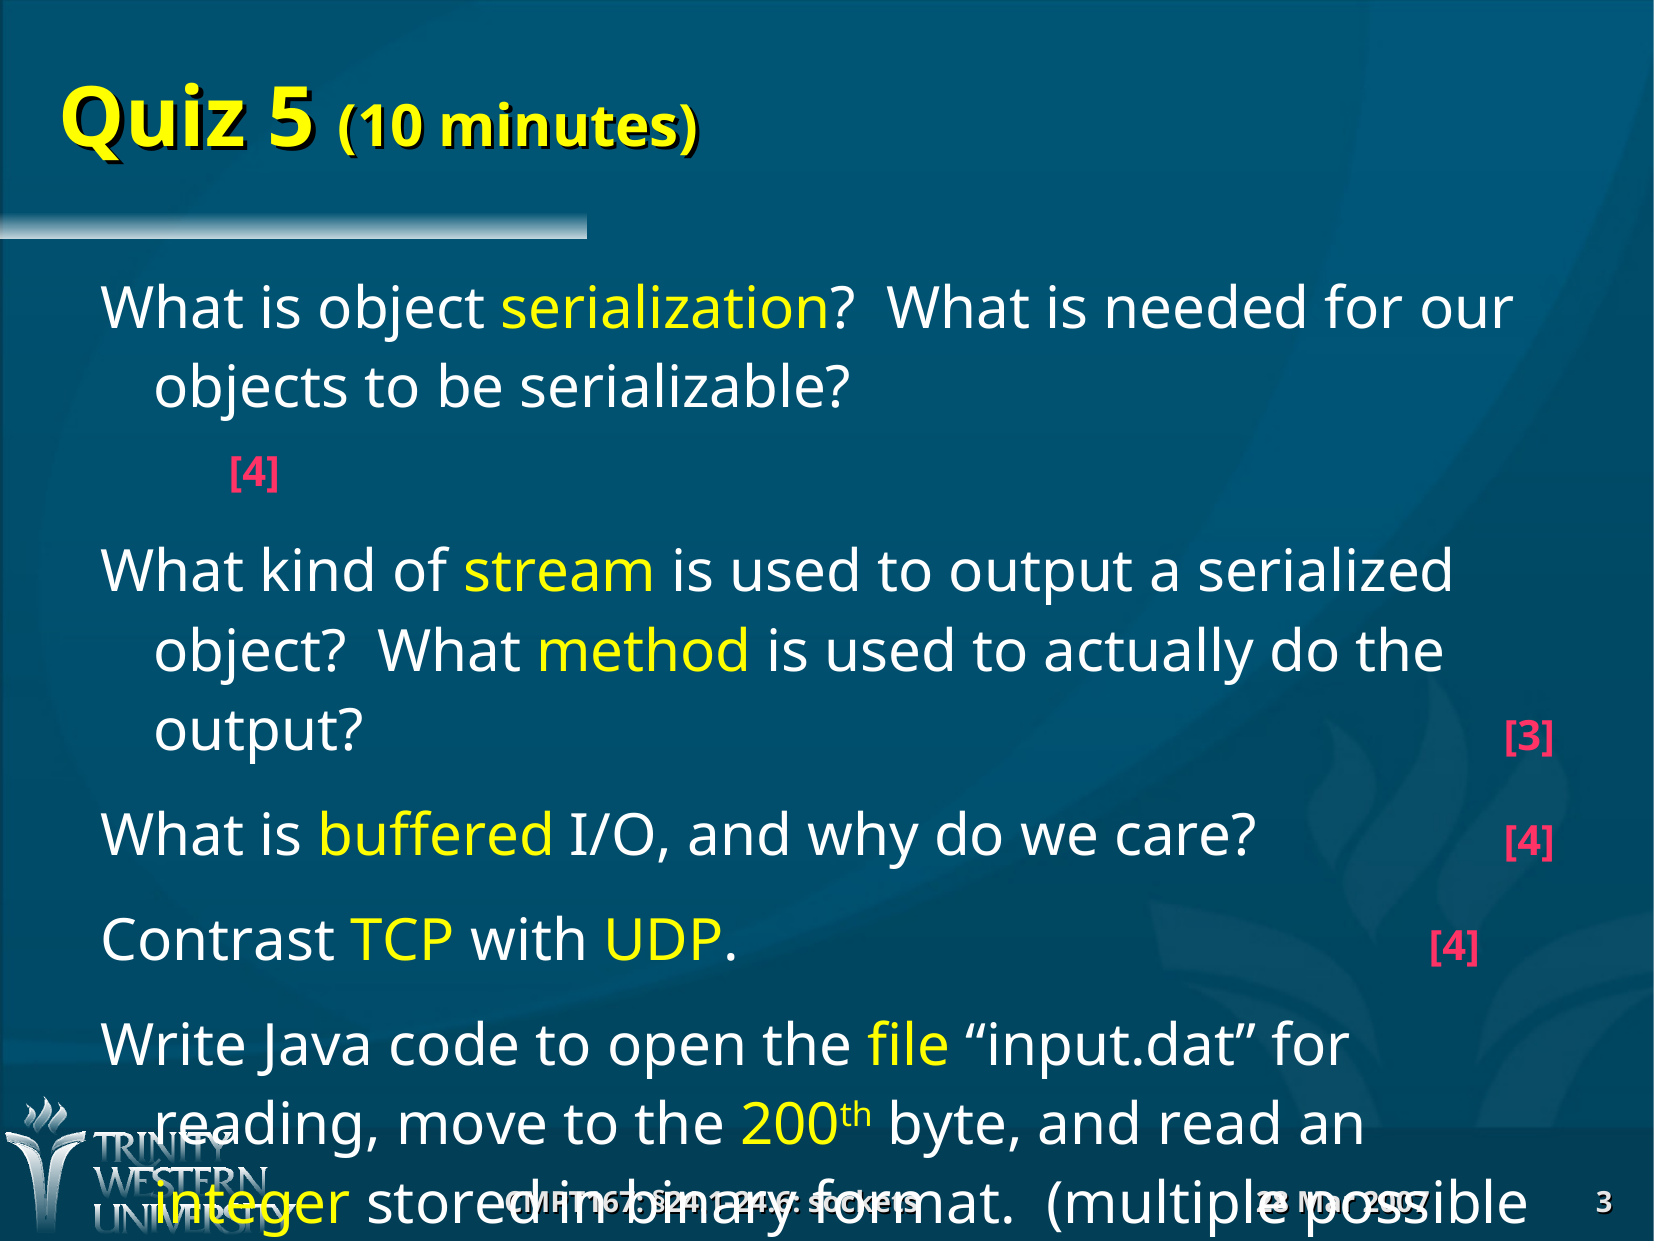

# Quiz 5 (10 minutes)
What is object serialization? What is needed for our objects to be serializable?										[4]
What kind of stream is used to output a serialized object? What method is used to actually do the output?																[3]
What is buffered I/O, and why do we care?				[4]
Contrast TCP with UDP.										[4]
Write Java code to open the file “input.dat” for reading, move to the 200th byte, and read an integer stored in binary format. (multiple possible solutions)				[5]
CMPT167: §24.1-24.6: sockets
28 Mar 2007
3